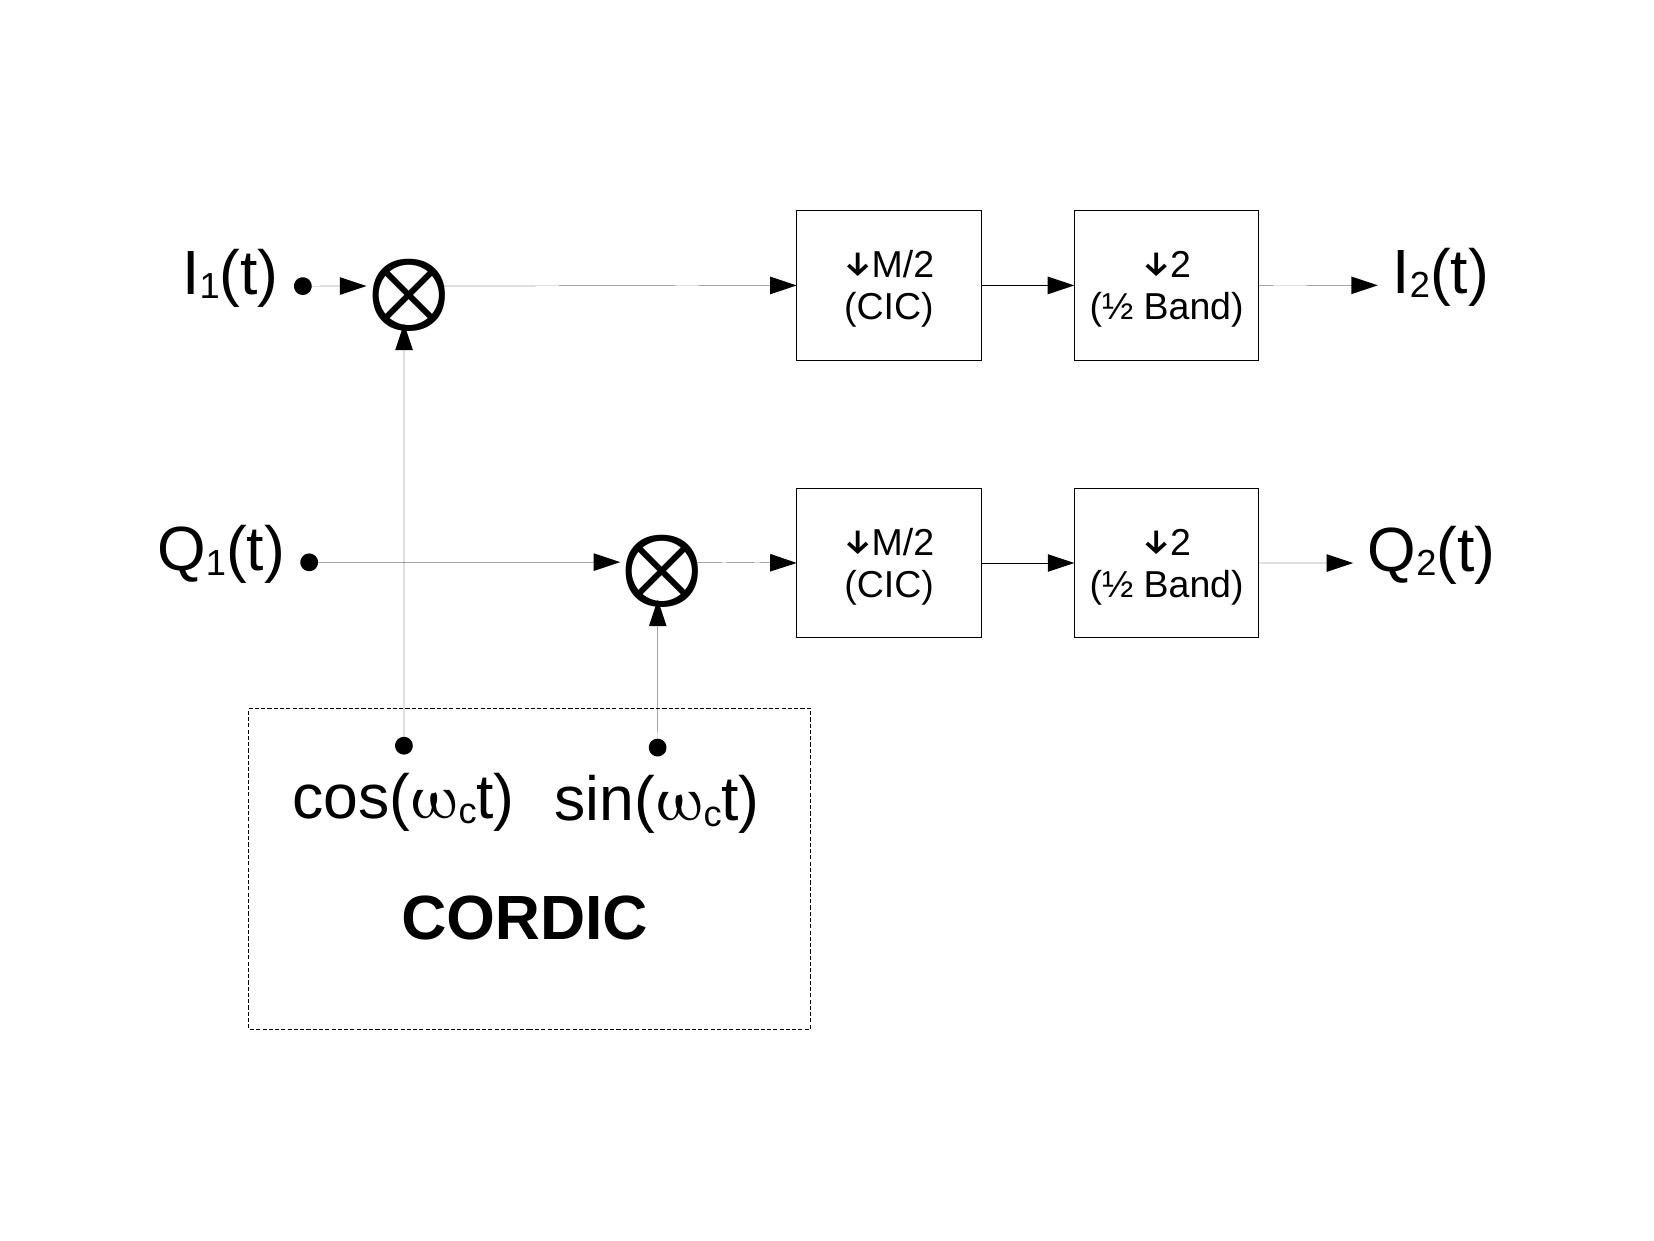

↓M/2
(CIC)
↓2
(½ Band)
I2(t)
I1(t)

↓M/2
(CIC)
↓2
(½ Band)
Q1(t)
Q2(t)

cos(ct)
sin(ct)
CORDIC